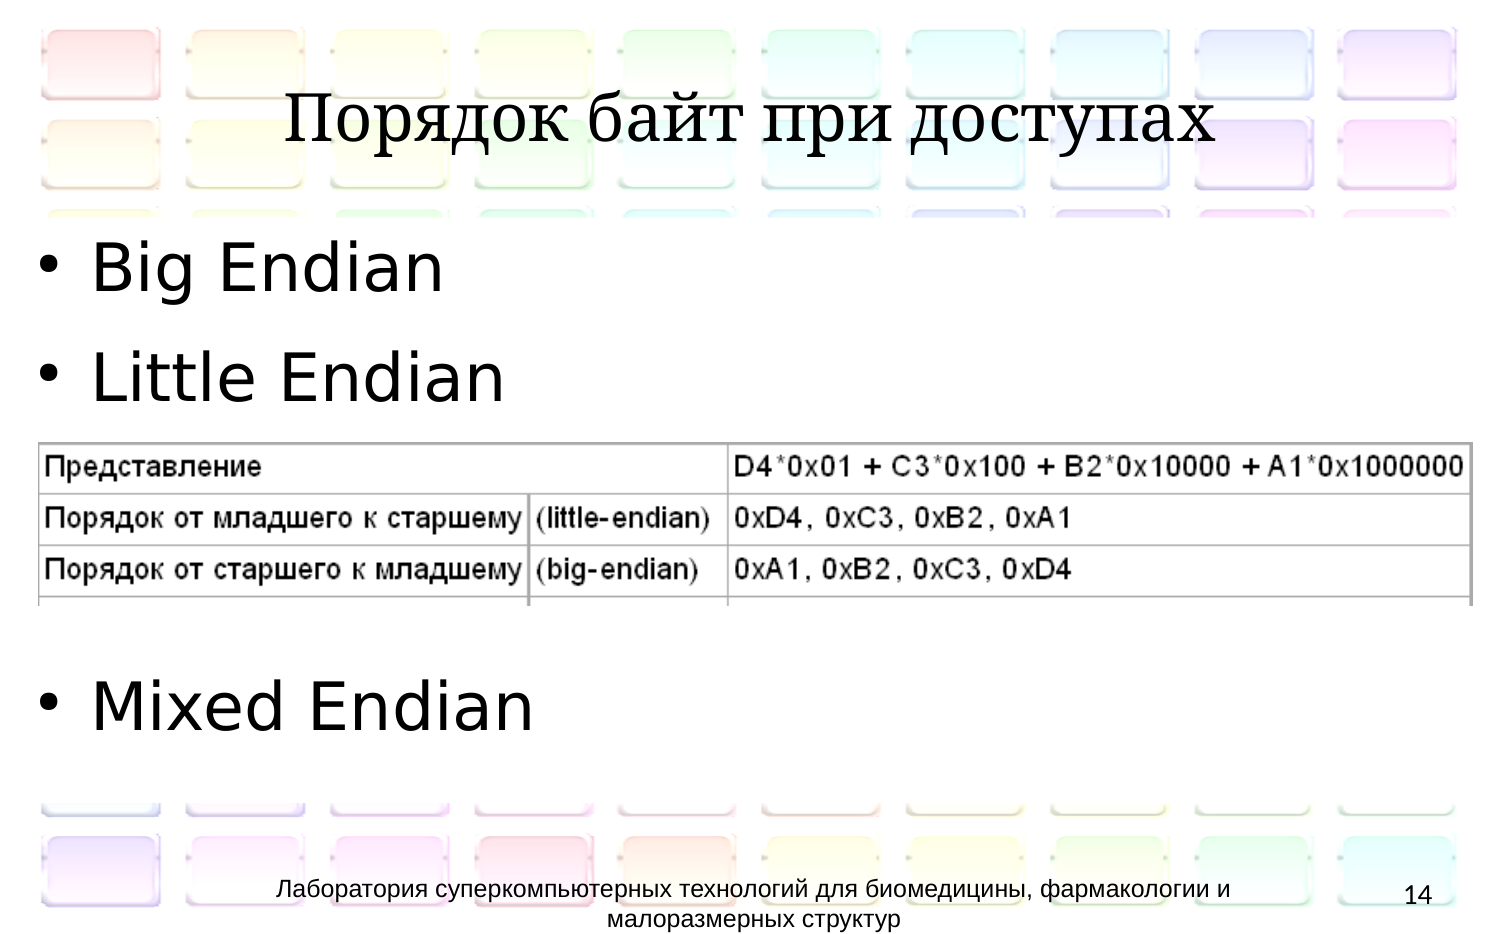

# Порядок байт при доступах
Big Endian
Little Endian
Mixed Endian
Лаборатория суперкомпьютерных технологий для биомедицины, фармакологии и малоразмерных структур